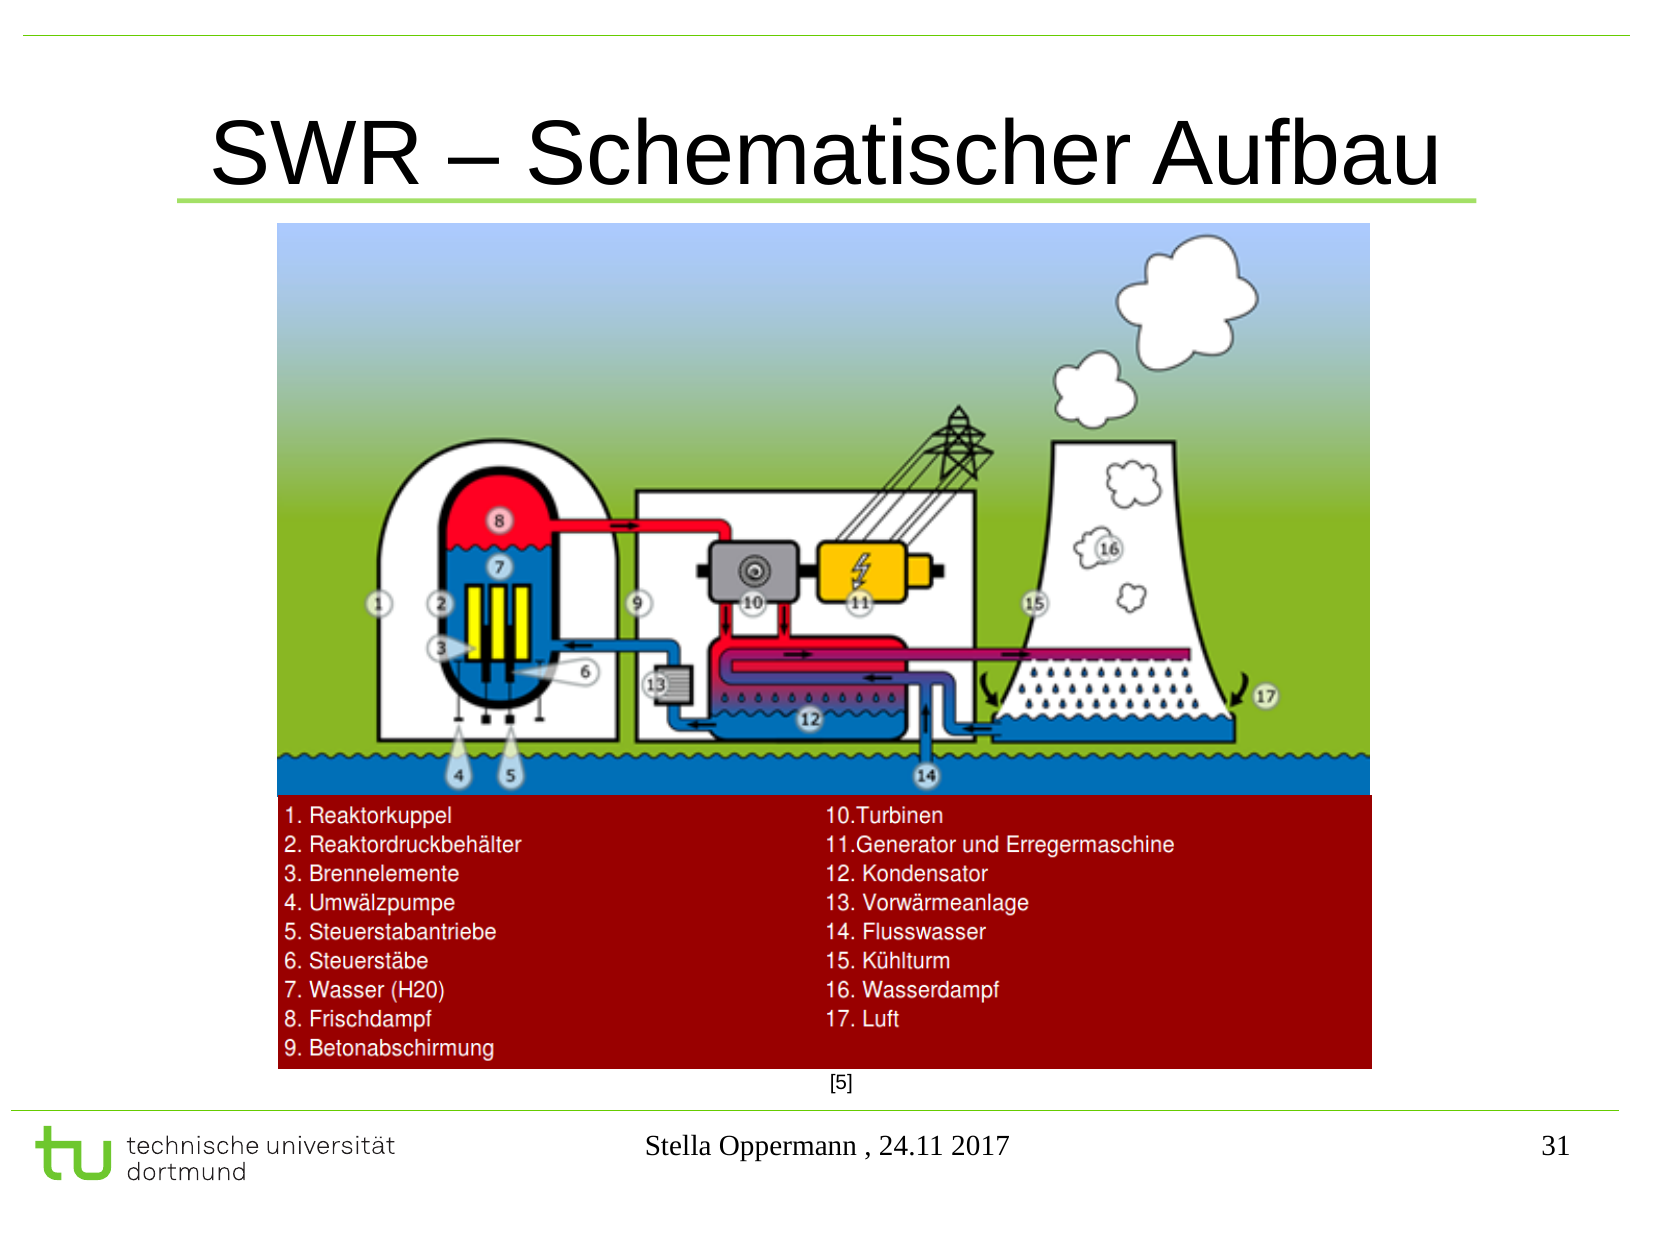

# SWR – Schematischer Aufbau
[5]
Stella Oppermann , 24.11 2017
31